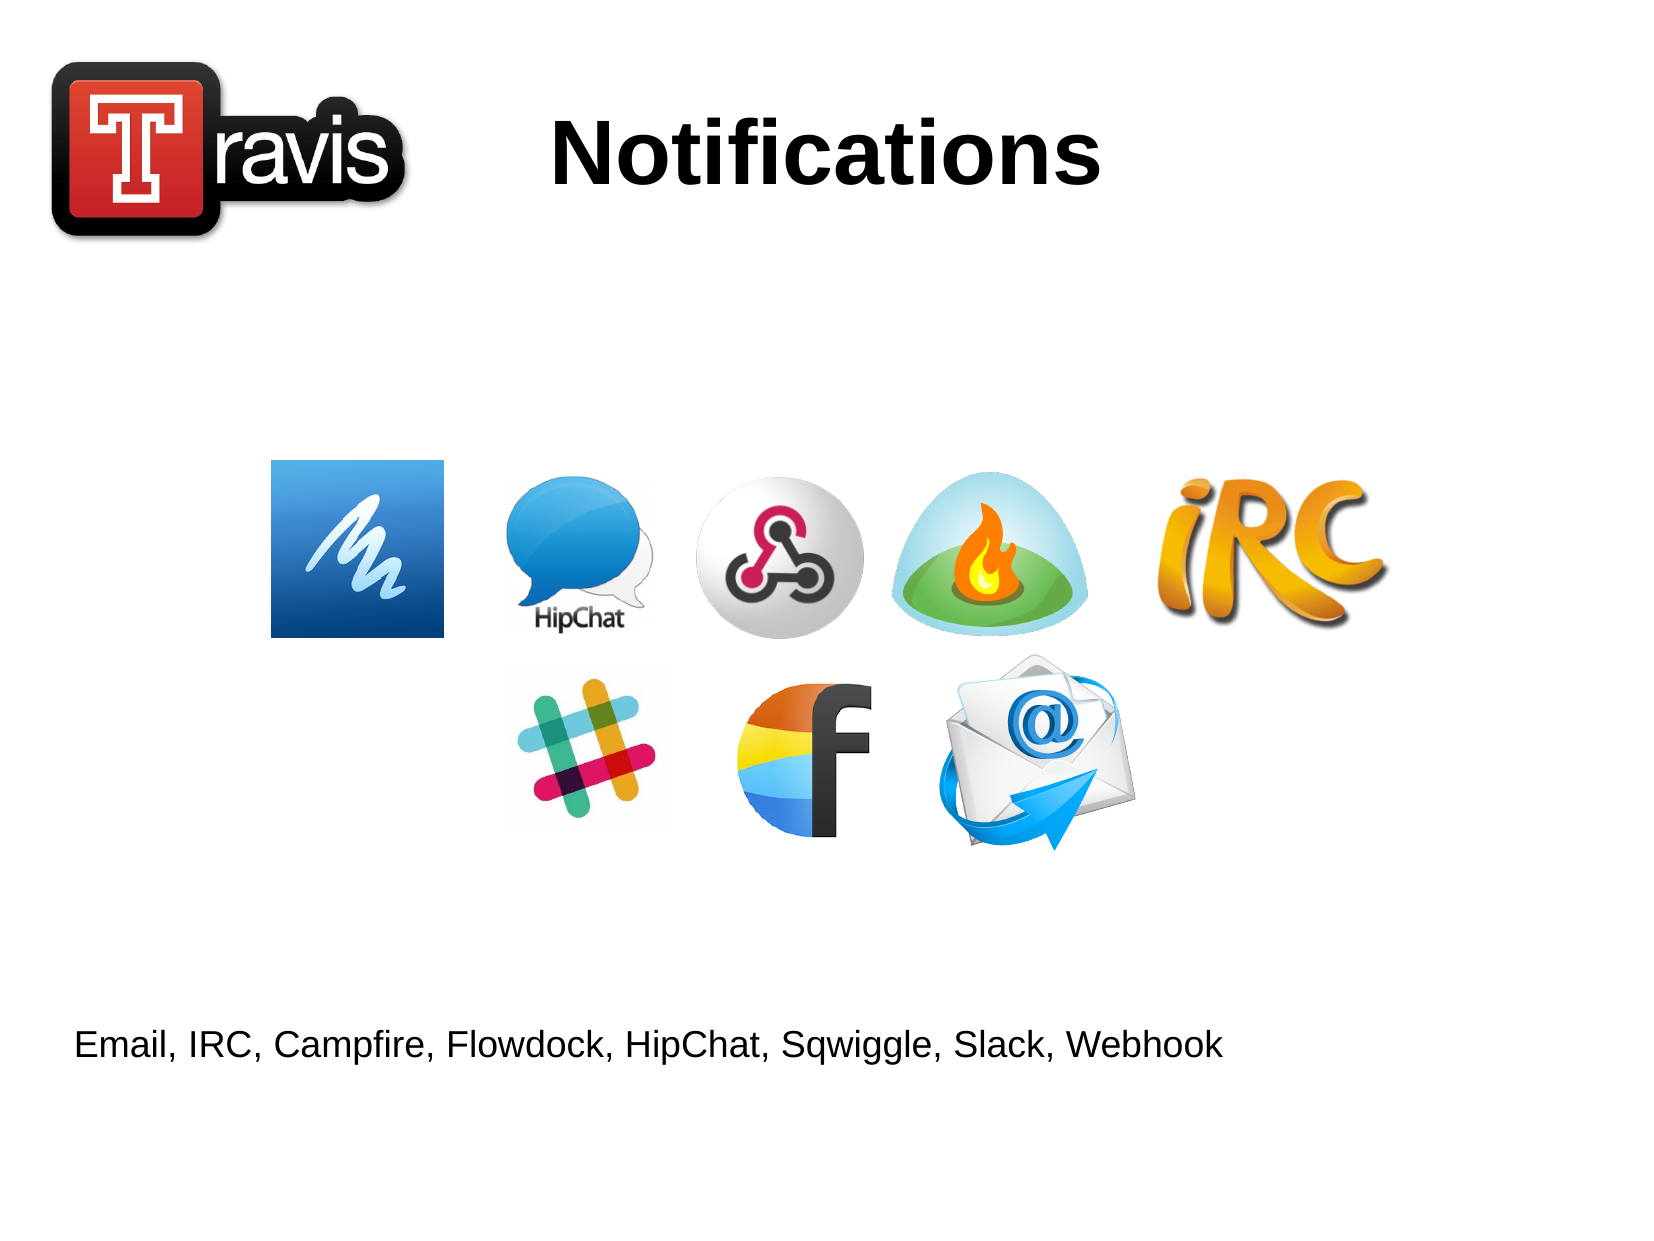

# Notifications
Email, IRC, Campfire, Flowdock, HipChat, Sqwiggle, Slack, Webhook